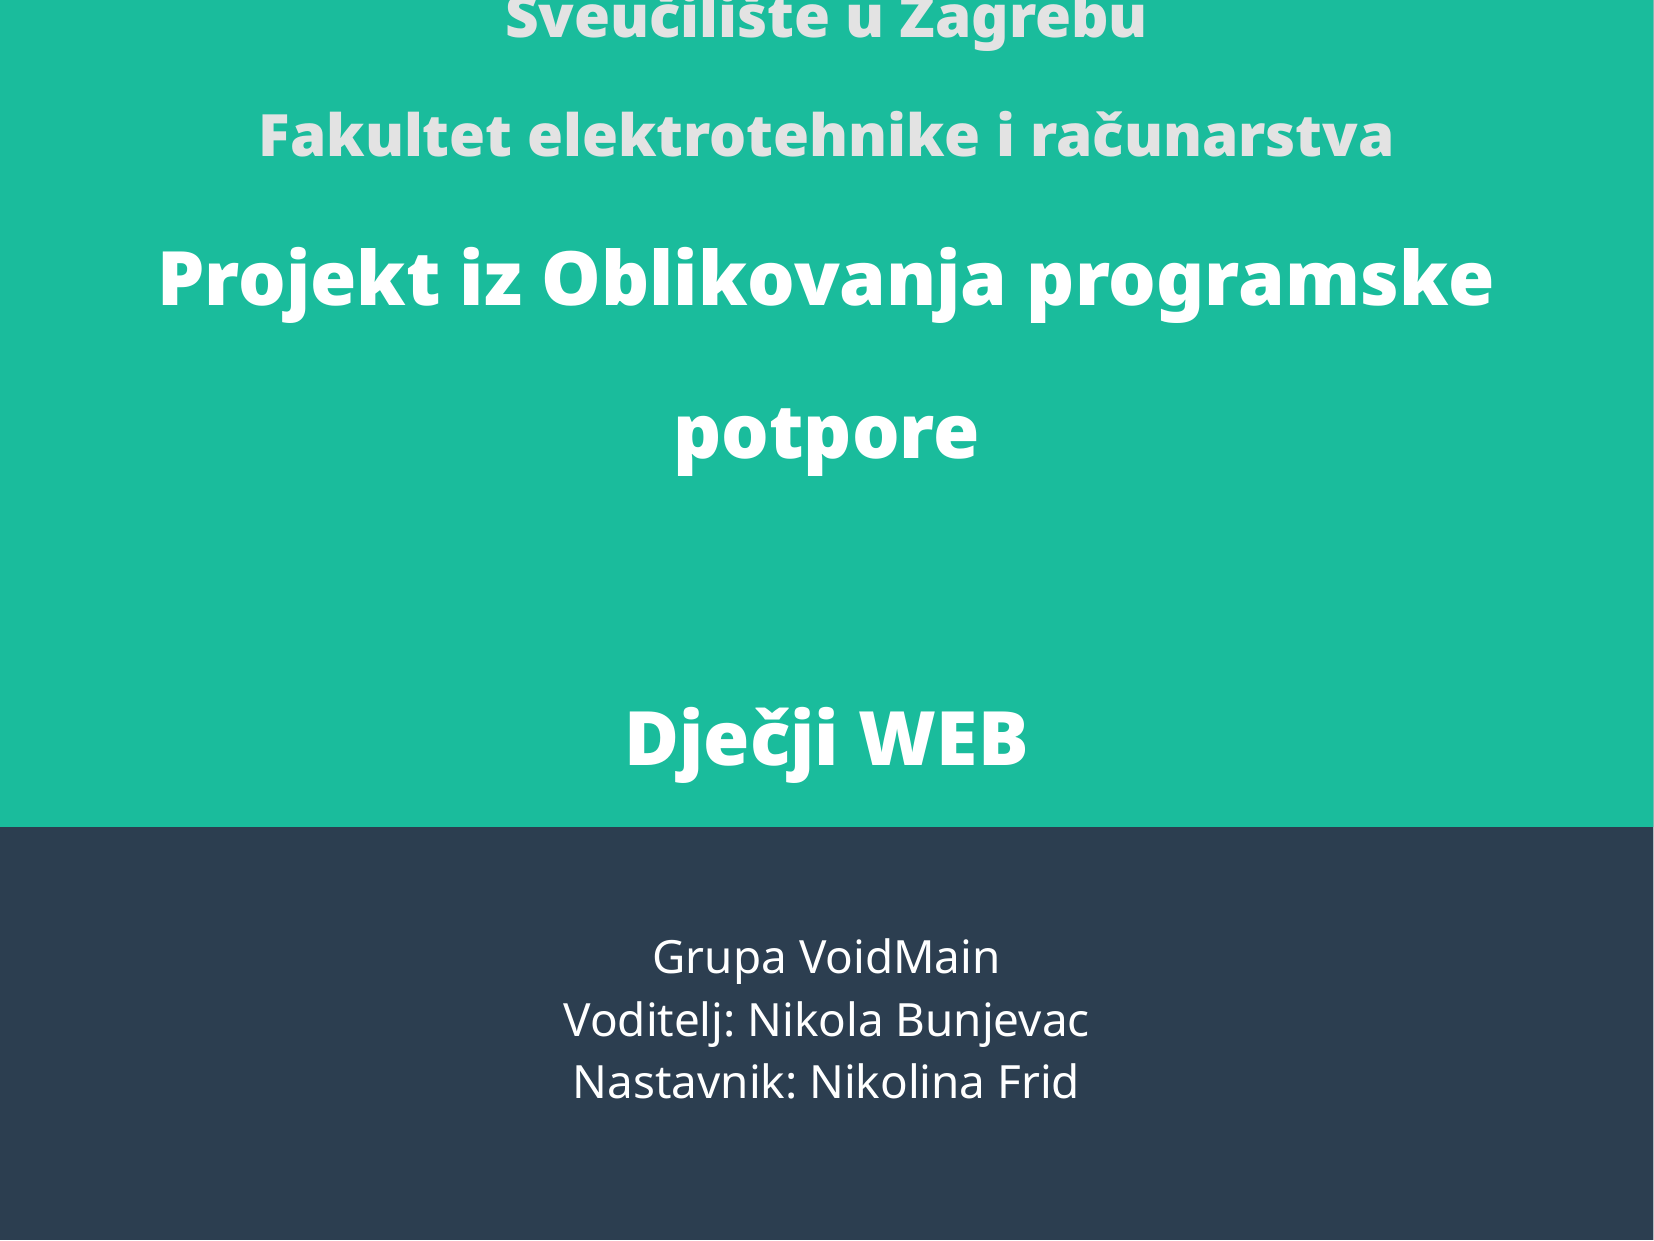

# Sveučilište u Zagrebu Fakultet elektrotehnike i računarstva Projekt iz Oblikovanja programske potpore Dječji WEB
Grupa VoidMain
Voditelj: Nikola Bunjevac
Nastavnik: Nikolina Frid